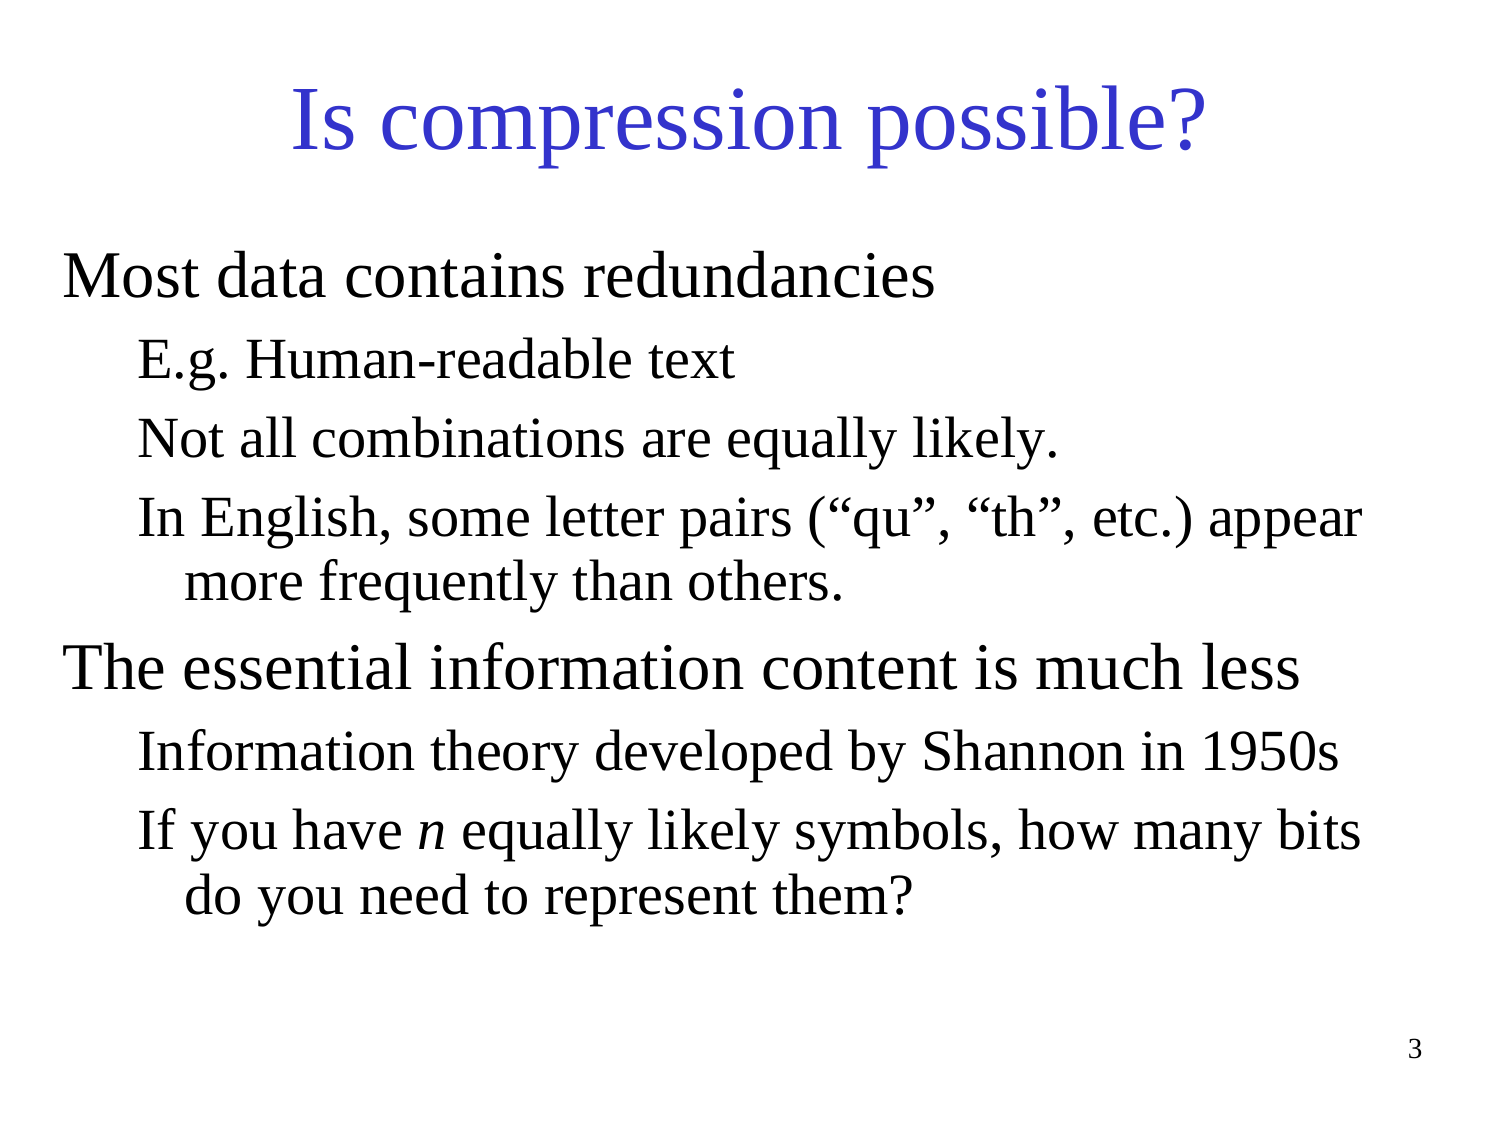

# Is compression possible?
Most data contains redundancies
E.g. Human-readable text
Not all combinations are equally likely.
In English, some letter pairs (“qu”, “th”, etc.) appear more frequently than others.
The essential information content is much less
Information theory developed by Shannon in 1950s
If you have n equally likely symbols, how many bits do you need to represent them?
3